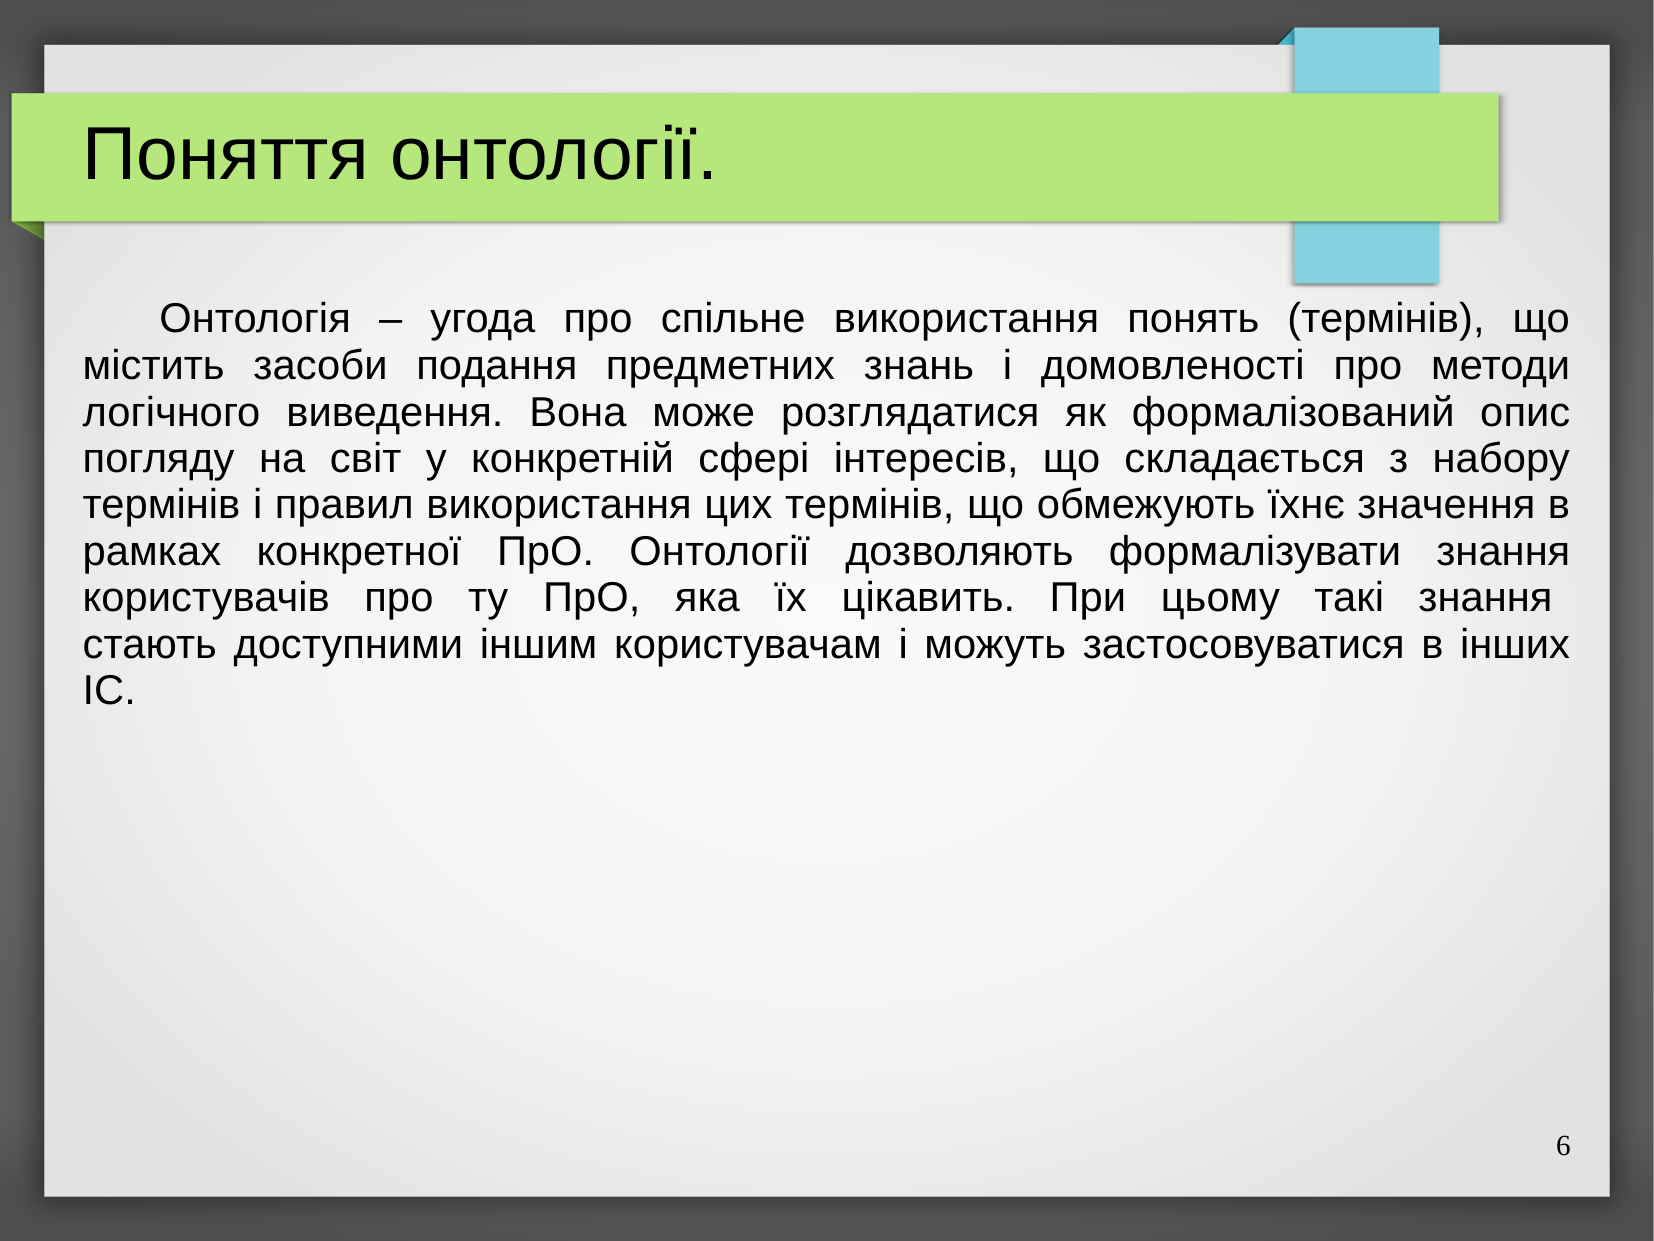

# Поняття онтології.
Онтологія – угода про спільне використання понять (термінів), що містить засоби подання предметних знань і домовленості про методи логічного виведення. Вона може розглядатися як формалізований опис погляду на світ у конкретній сфері інтересів, що складається з набору термінів і правил використання цих термінів, що обмежують їхнє значення в рамках конкретної ПрО. Онтології дозволяють формалізувати знання користувачів про ту ПрО, яка їх цікавить. При цьому такі знання стають доступними іншим користувачам і можуть застосовуватися в інших ІС.
6